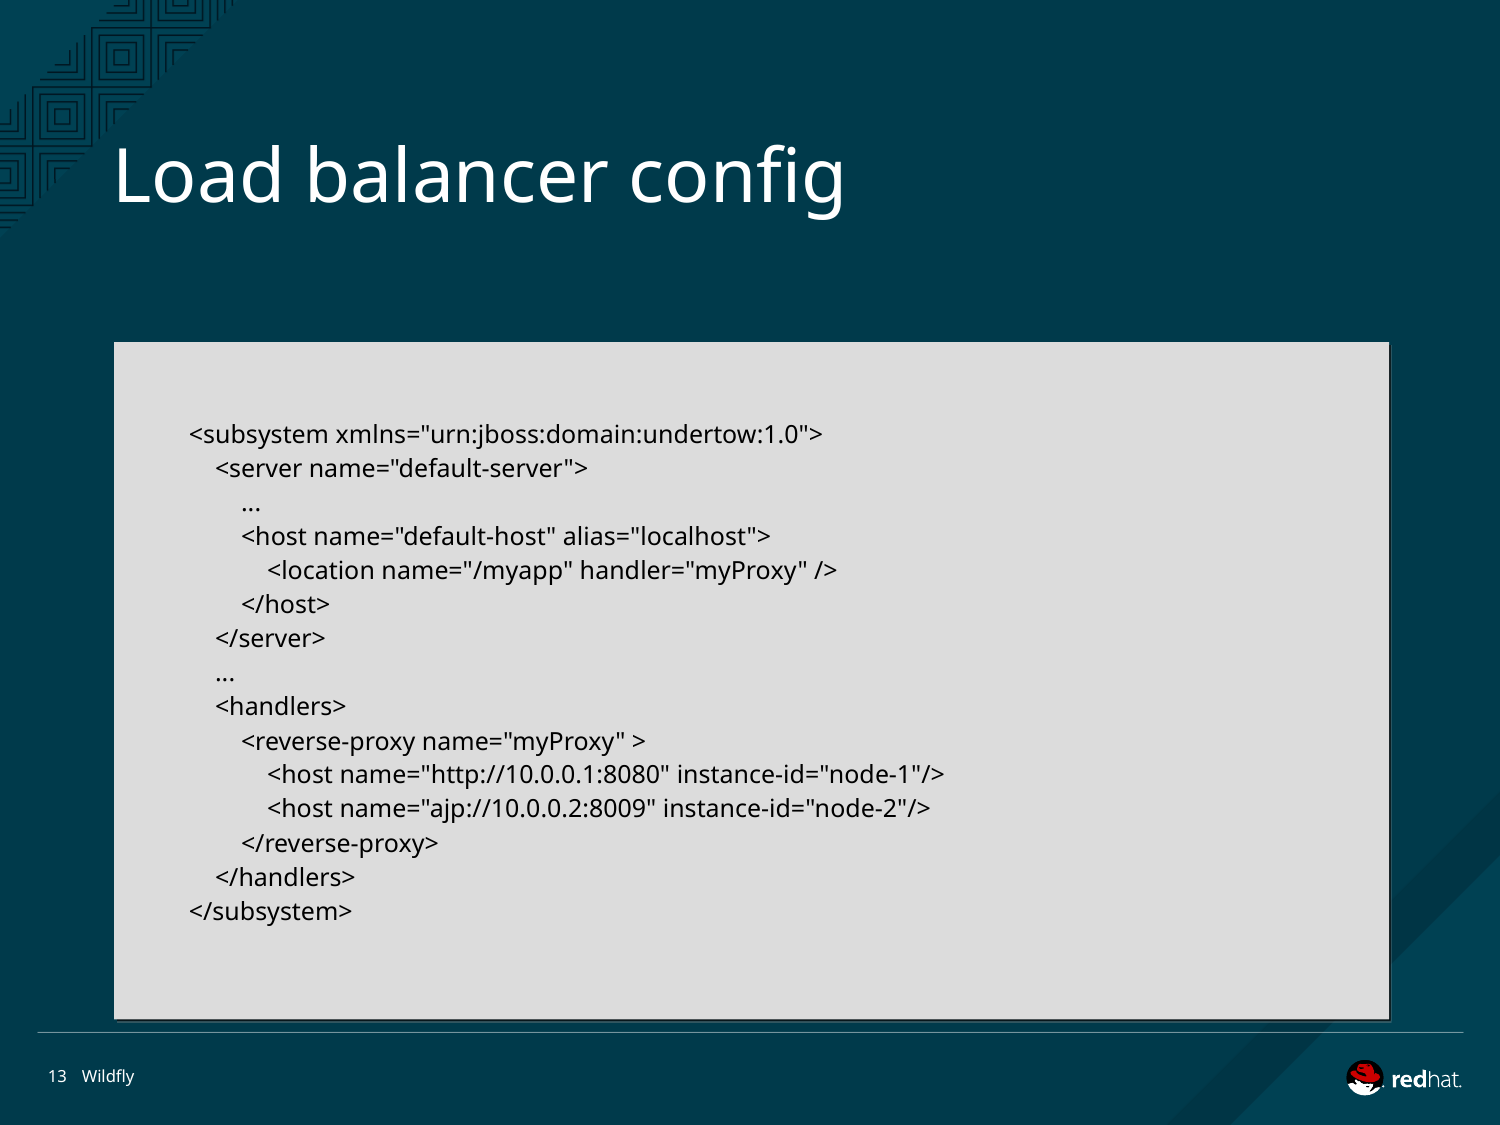

# Load balancer config
<subsystem xmlns="urn:jboss:domain:undertow:1.0">
 <server name="default-server">
 ...
 <host name="default-host" alias="localhost">
 <location name="/myapp" handler="myProxy" />
 </host>
 </server>
 ...
 <handlers>
 <reverse-proxy name="myProxy" >
 <host name="http://10.0.0.1:8080" instance-id="node-1"/>
 <host name="ajp://10.0.0.2:8009" instance-id="node-2"/>
 </reverse-proxy>
 </handlers>
</subsystem>
13
Wildfly